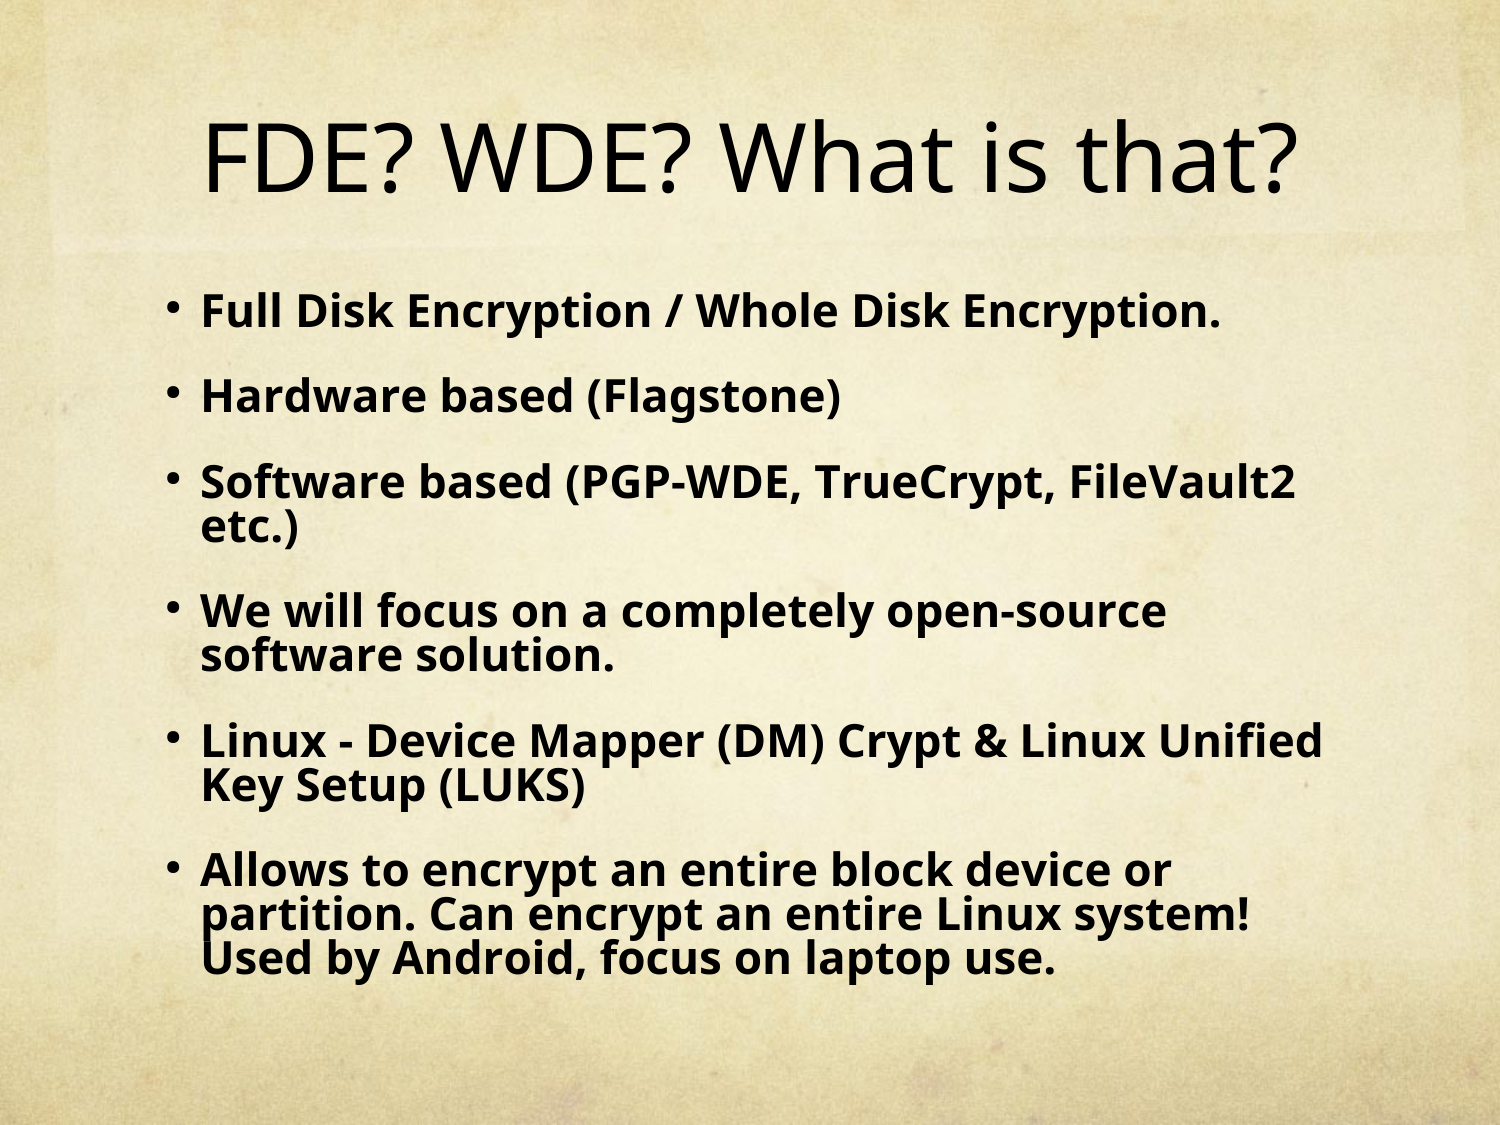

FDE? WDE? What is that?
Full Disk Encryption / Whole Disk Encryption.
Hardware based (Flagstone)
Software based (PGP-WDE, TrueCrypt, FileVault2 etc.)
We will focus on a completely open-source software solution.
Linux - Device Mapper (DM) Crypt & Linux Unified Key Setup (LUKS)
Allows to encrypt an entire block device or partition. Can encrypt an entire Linux system! Used by Android, focus on laptop use.